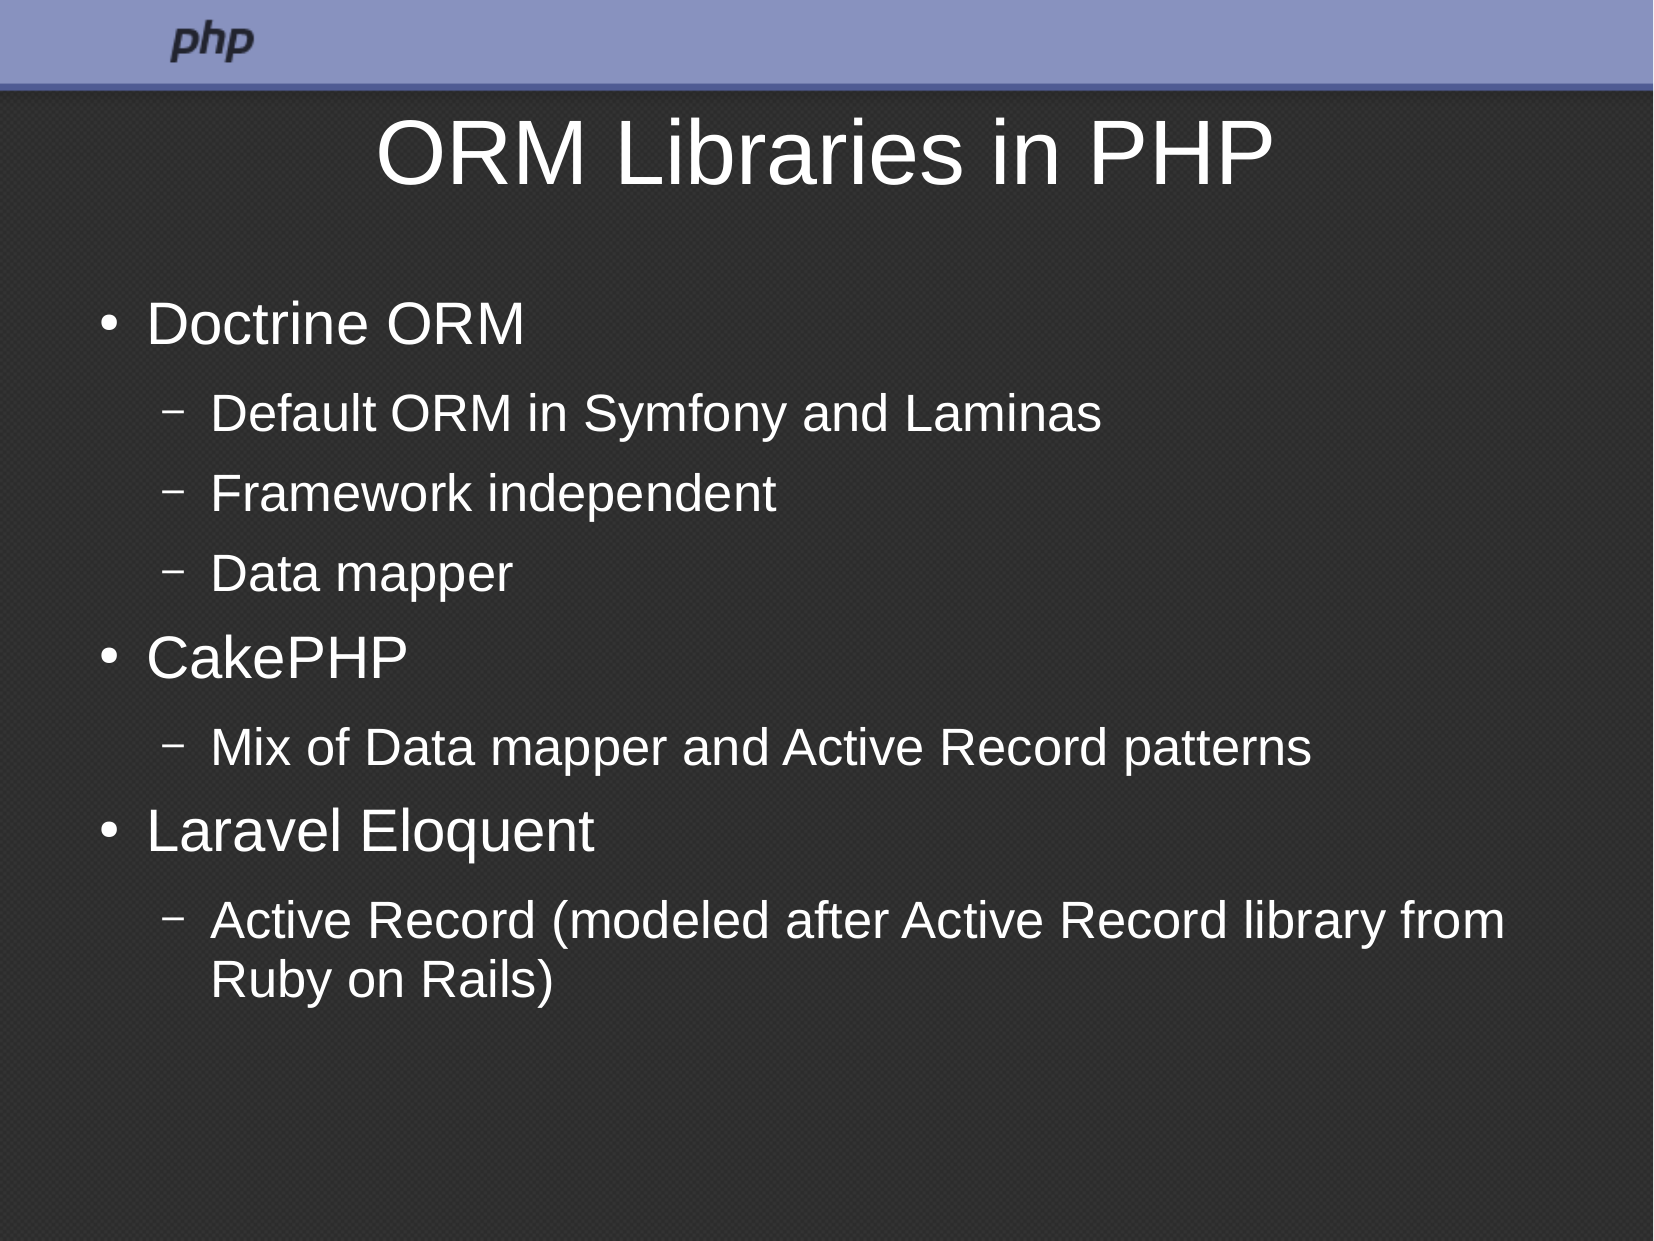

# ORM Libraries in PHP
Doctrine ORM
Default ORM in Symfony and Laminas
Framework independent
Data mapper
CakePHP
Mix of Data mapper and Active Record patterns
Laravel Eloquent
Active Record (modeled after Active Record library from Ruby on Rails)